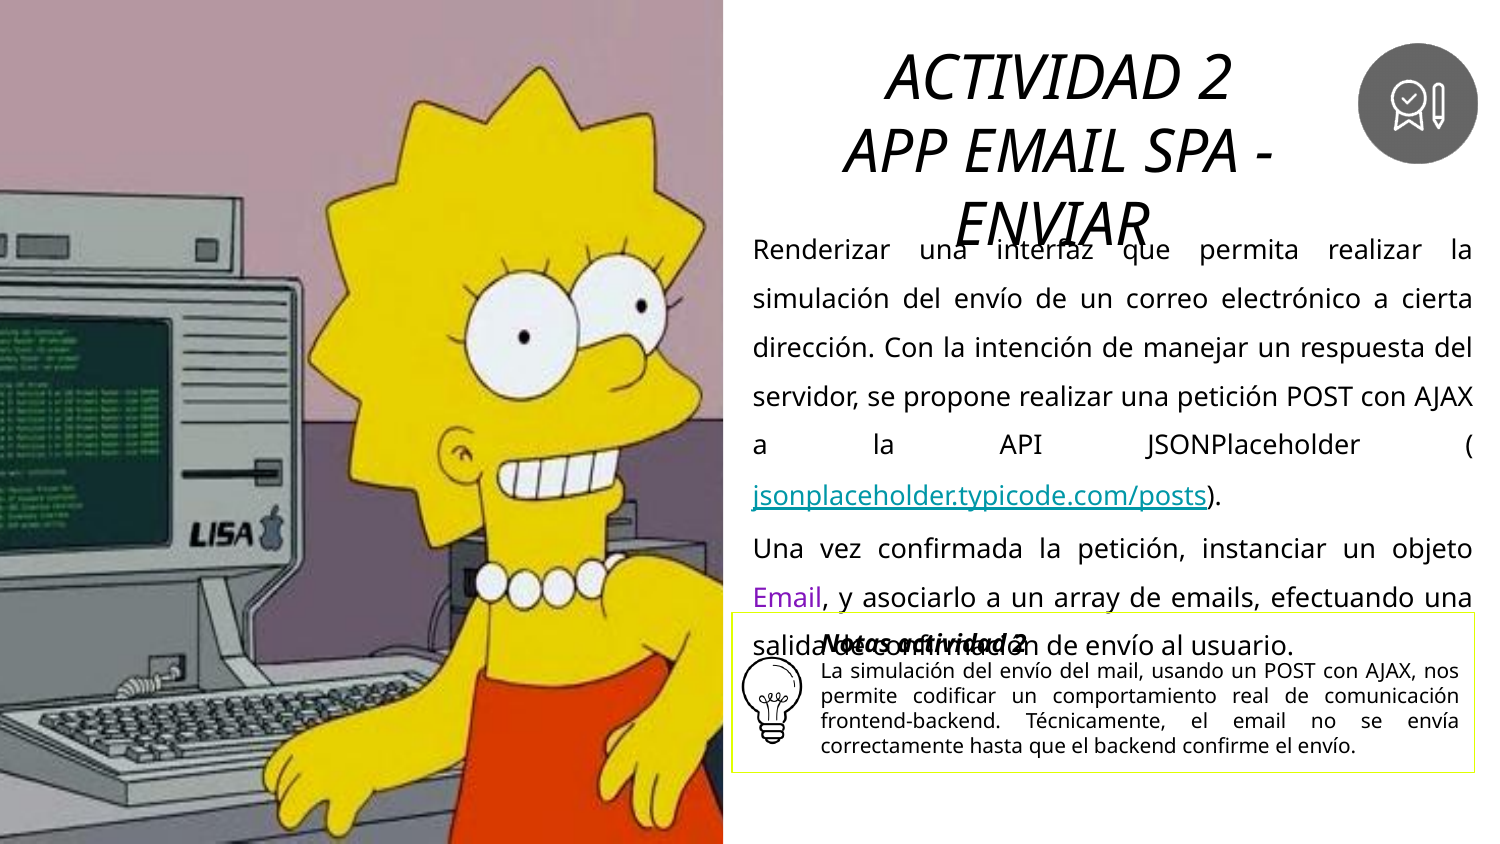

ACTIVIDAD 2
APP EMAIL SPA - ENVIAR
Renderizar una interfaz que permita realizar la simulación del envío de un correo electrónico a cierta dirección. Con la intención de manejar un respuesta del servidor, se propone realizar una petición POST con AJAX a la API JSONPlaceholder (jsonplaceholder.typicode.com/posts).
Una vez confirmada la petición, instanciar un objeto Email, y asociarlo a un array de emails, efectuando una salida de confirmación de envío al usuario.
Notas actividad 2
La simulación del envío del mail, usando un POST con AJAX, nos permite codificar un comportamiento real de comunicación frontend-backend. Técnicamente, el email no se envía correctamente hasta que el backend confirme el envío.